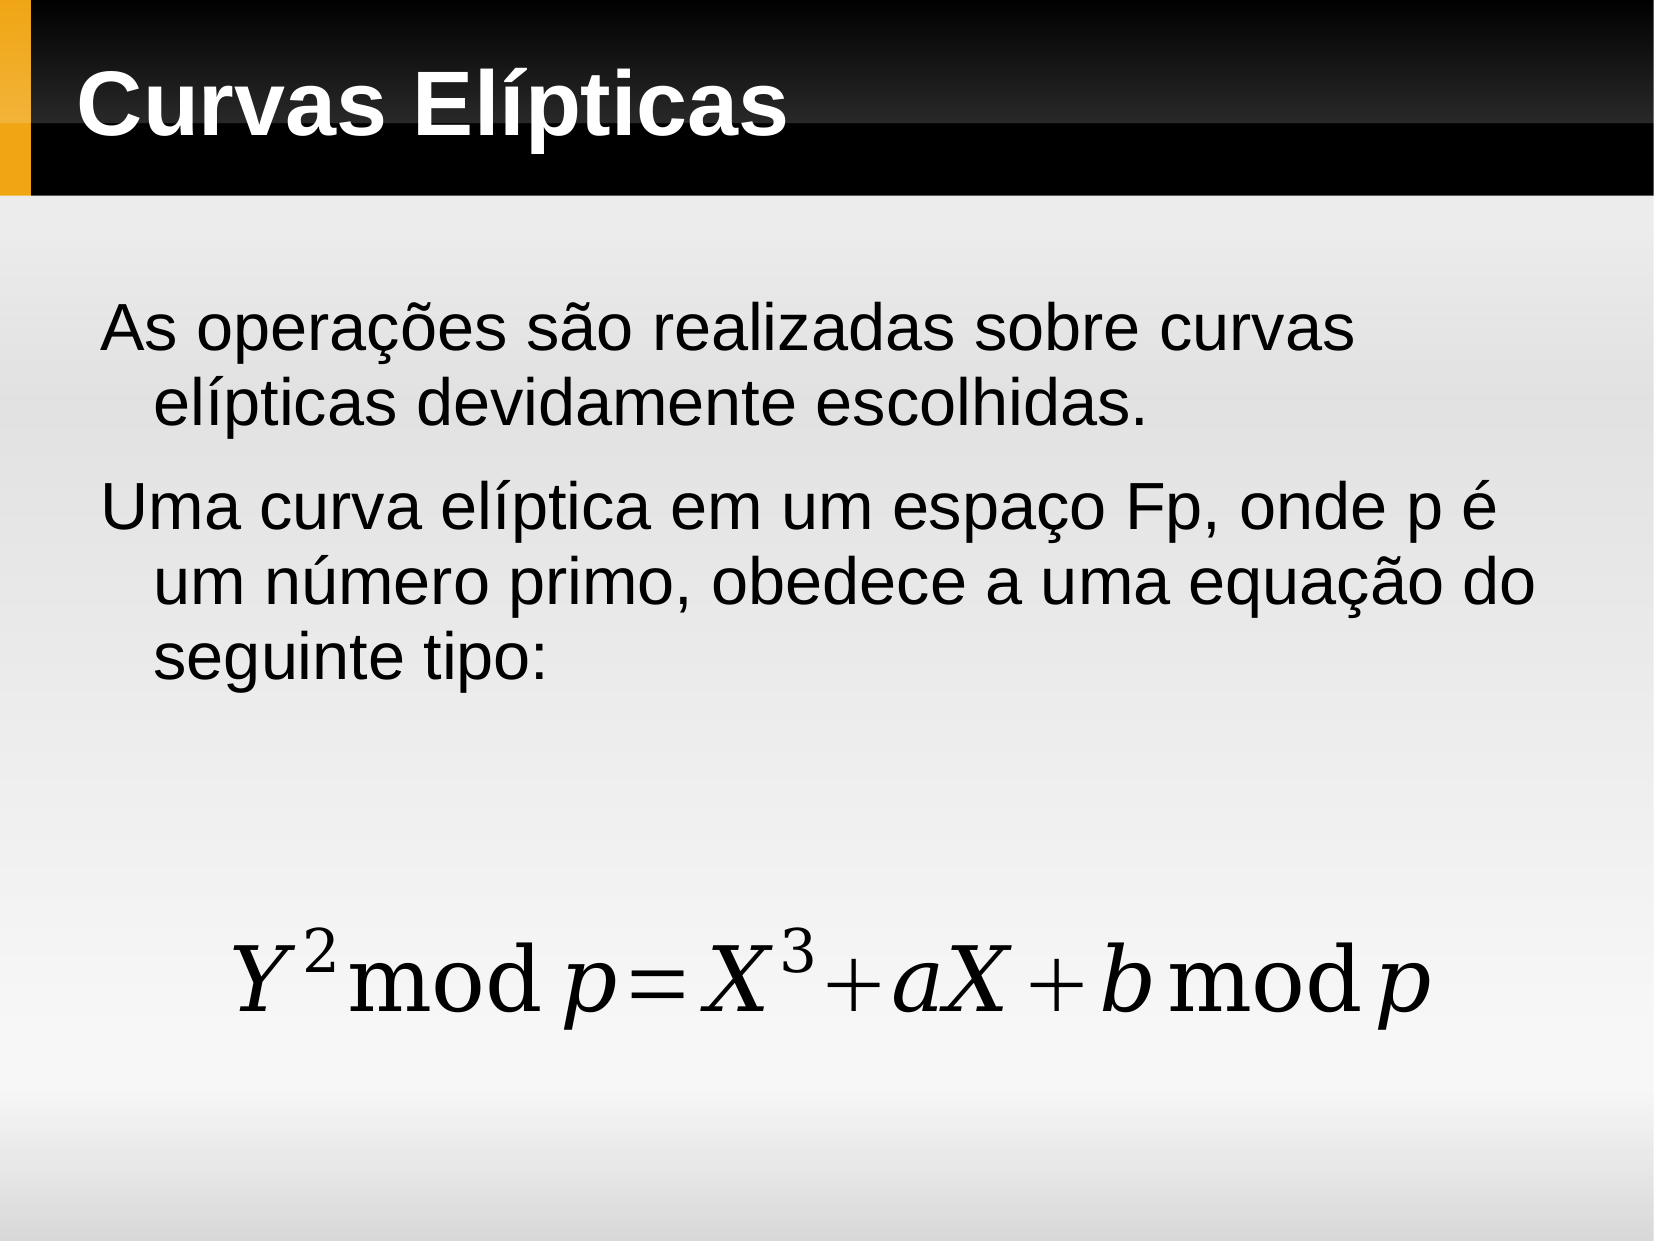

# Curvas Elípticas
As operações são realizadas sobre curvas elípticas devidamente escolhidas.
Uma curva elíptica em um espaço Fp, onde p é um número primo, obedece a uma equação do seguinte tipo: